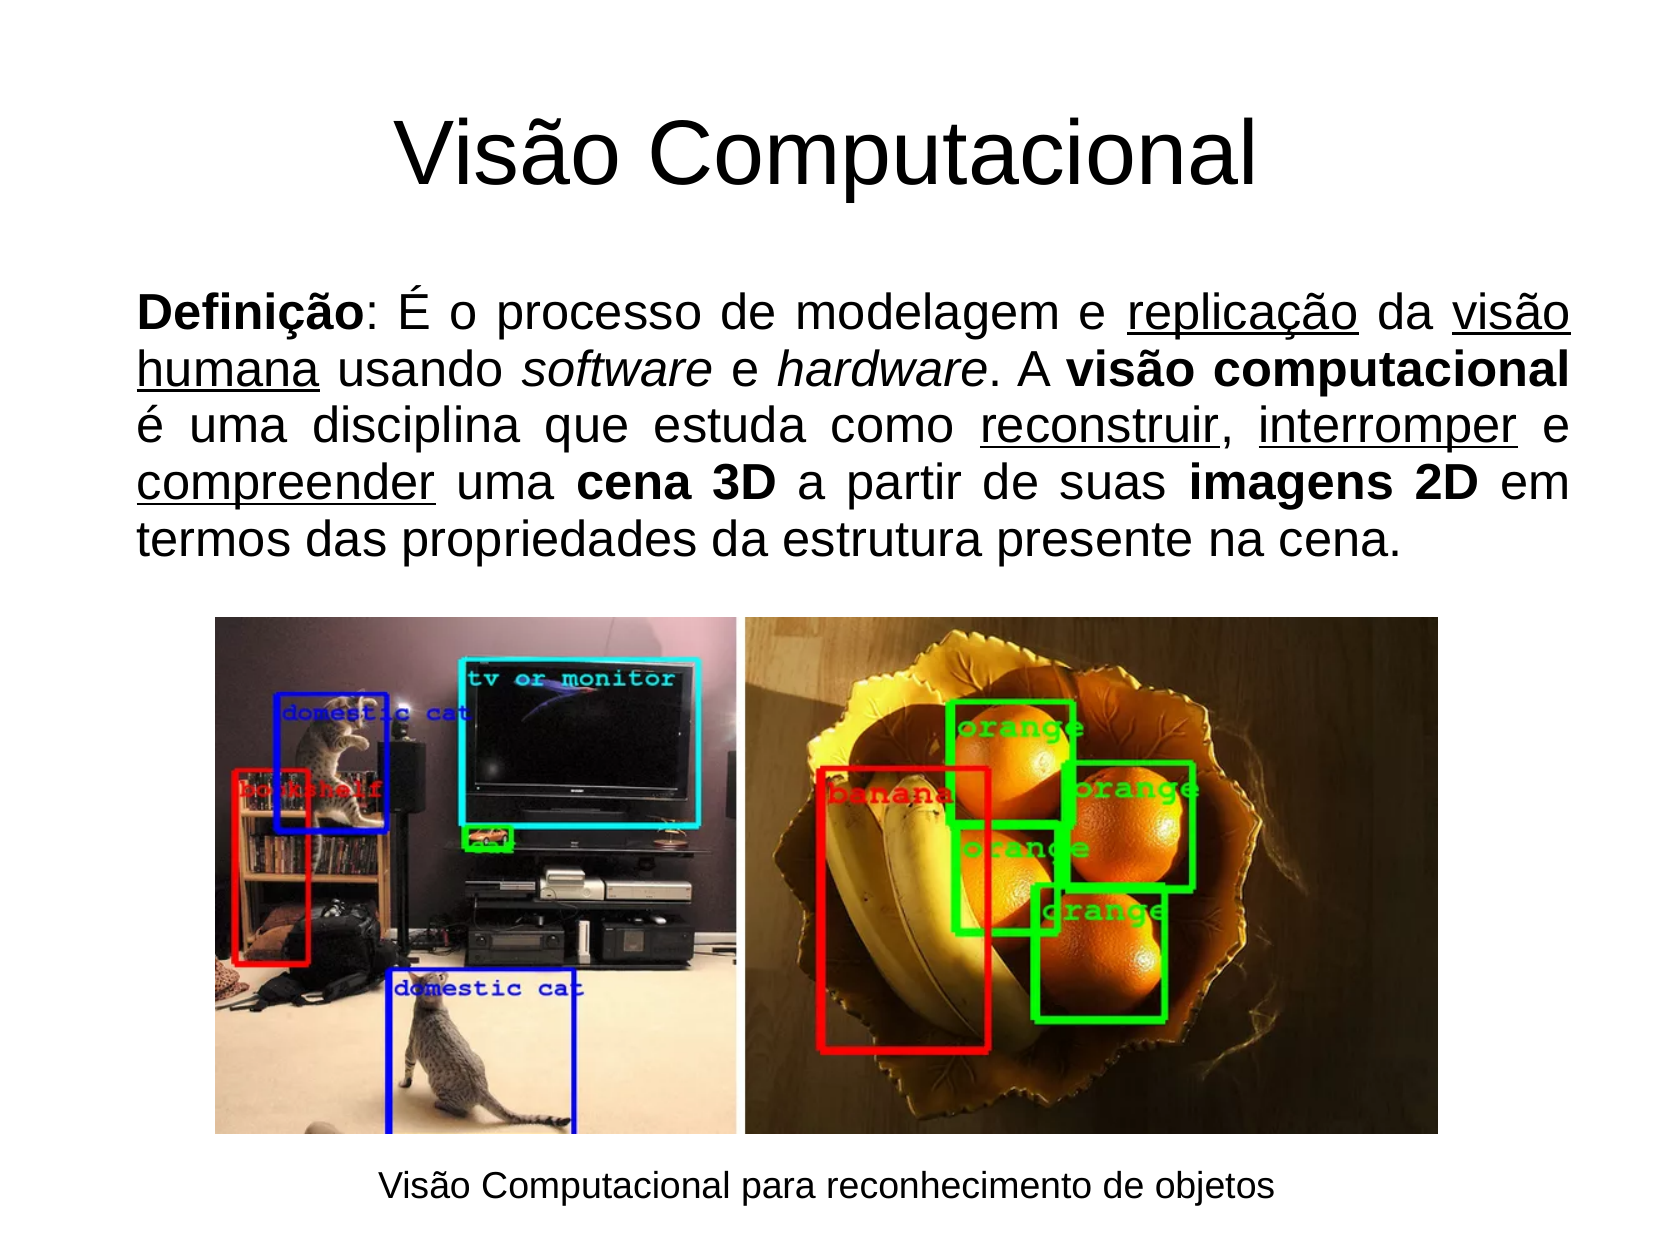

# Visão Computacional
Definição: É o processo de modelagem e replicação da visão humana usando software e hardware. A visão computacional é uma disciplina que estuda como reconstruir, interromper e compreender uma cena 3D a partir de suas imagens 2D em termos das propriedades da estrutura presente na cena.
Visão Computacional para reconhecimento de objetos